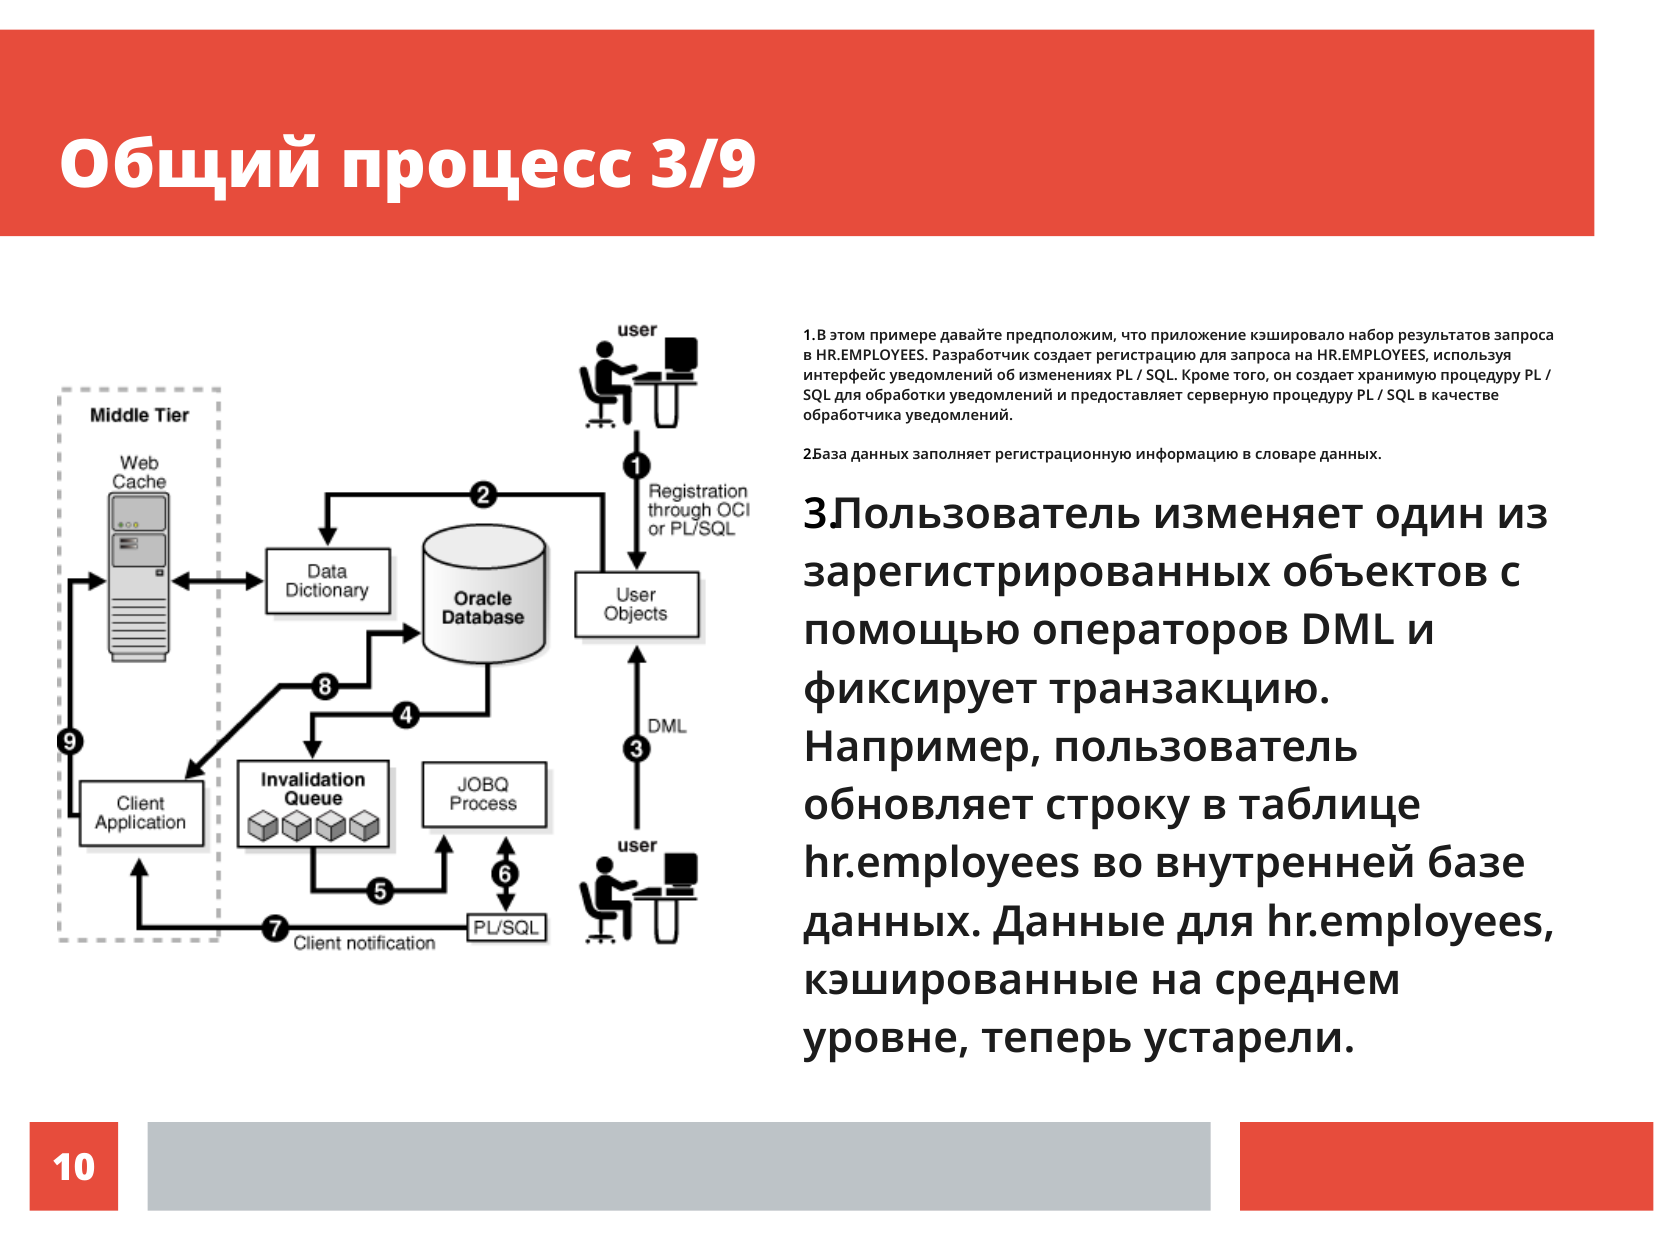

# Общий процесс 3/9
 В этом примере давайте предположим, что приложение кэшировало набор результатов запроса в HR.EMPLOYEES. Разработчик создает регистрацию для запроса на HR.EMPLOYEES, используя интерфейс уведомлений об изменениях PL / SQL. Кроме того, он создает хранимую процедуру PL / SQL для обработки уведомлений и предоставляет серверную процедуру PL / SQL в качестве обработчика уведомлений.
База данных заполняет регистрационную информацию в словаре данных.
Пользователь изменяет один из зарегистрированных объектов с помощью операторов DML и фиксирует транзакцию. Например, пользователь обновляет строку в таблице hr.employees во внутренней базе данных. Данные для hr.employees, кэшированные на среднем уровне, теперь устарели.
10